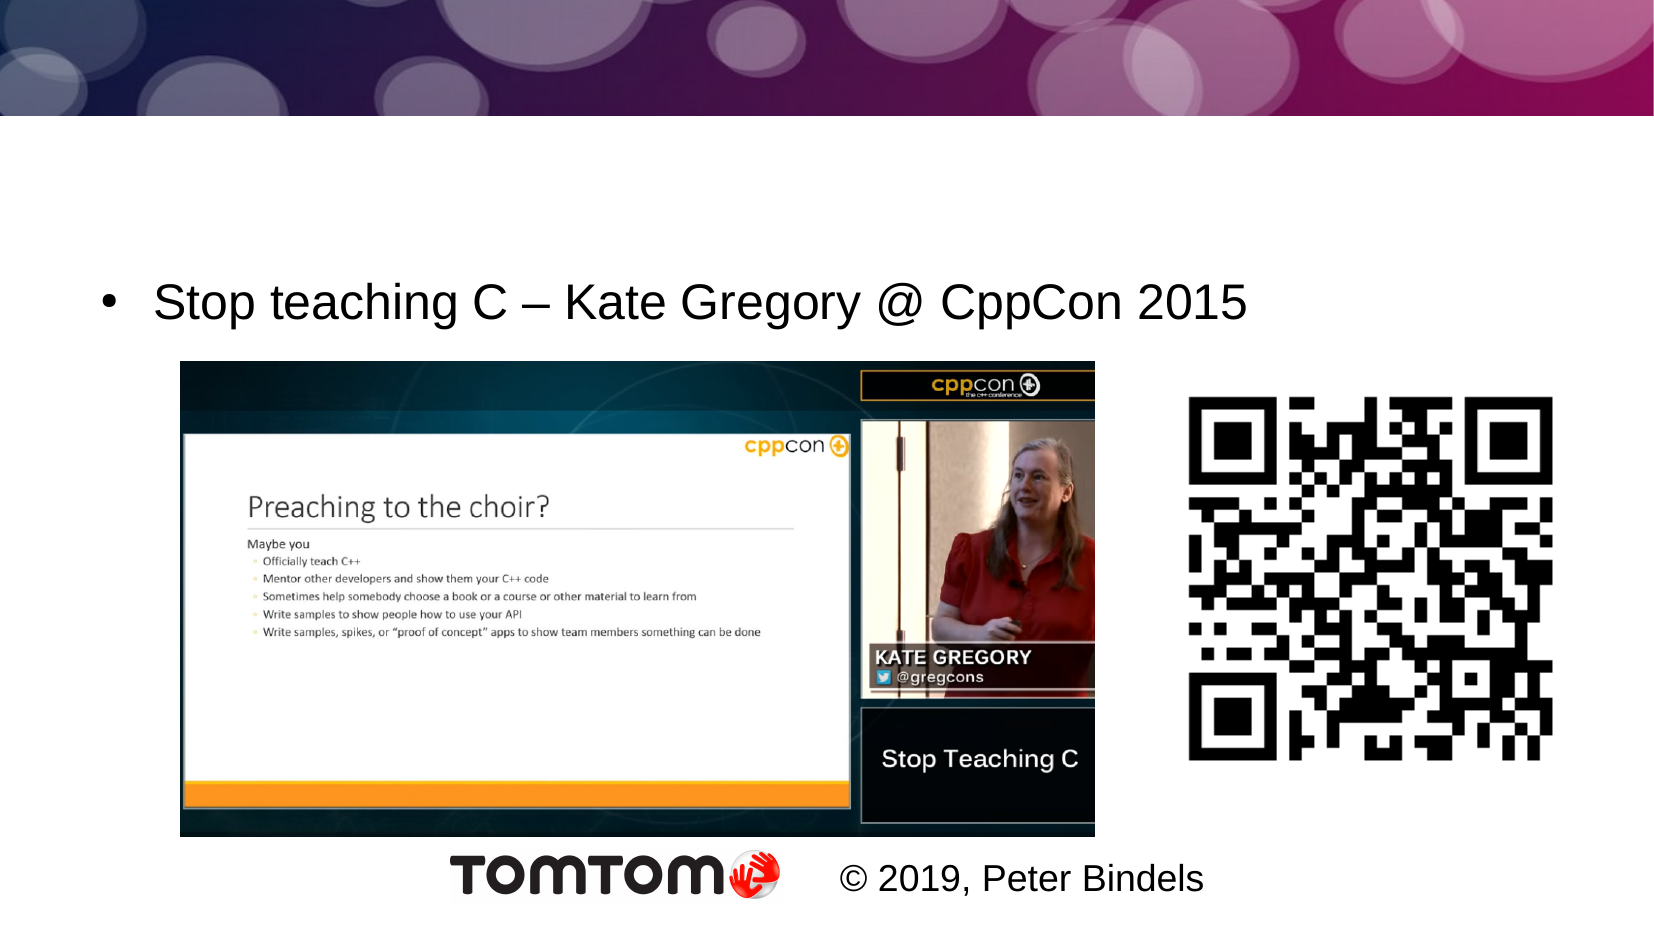

#
Stop teaching C – Kate Gregory @ CppCon 2015